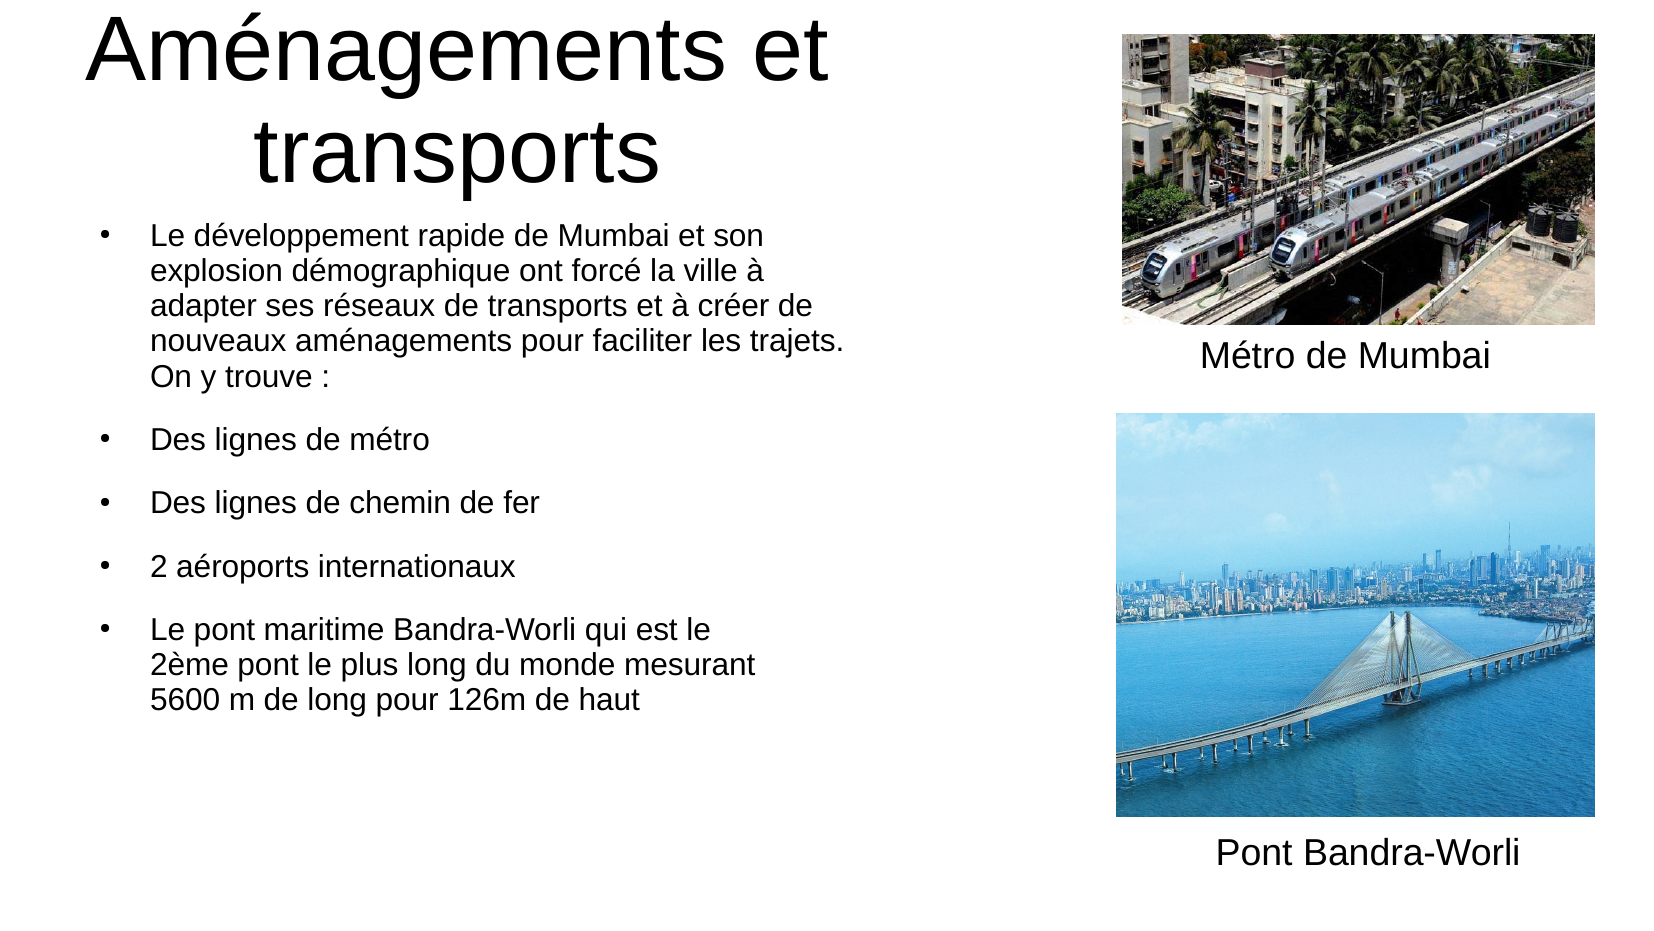

# Aménagements et transports
Le développement rapide de Mumbai et son explosion démographique ont forcé la ville à adapter ses réseaux de transports et à créer de nouveaux aménagements pour faciliter les trajets. On y trouve :
Des lignes de métro
Des lignes de chemin de fer
2 aéroports internationaux
Le pont maritime Bandra-Worli qui est le
2ème pont le plus long du monde mesurant
5600 m de long pour 126m de haut
Métro de Mumbai
Pont Bandra-Worli